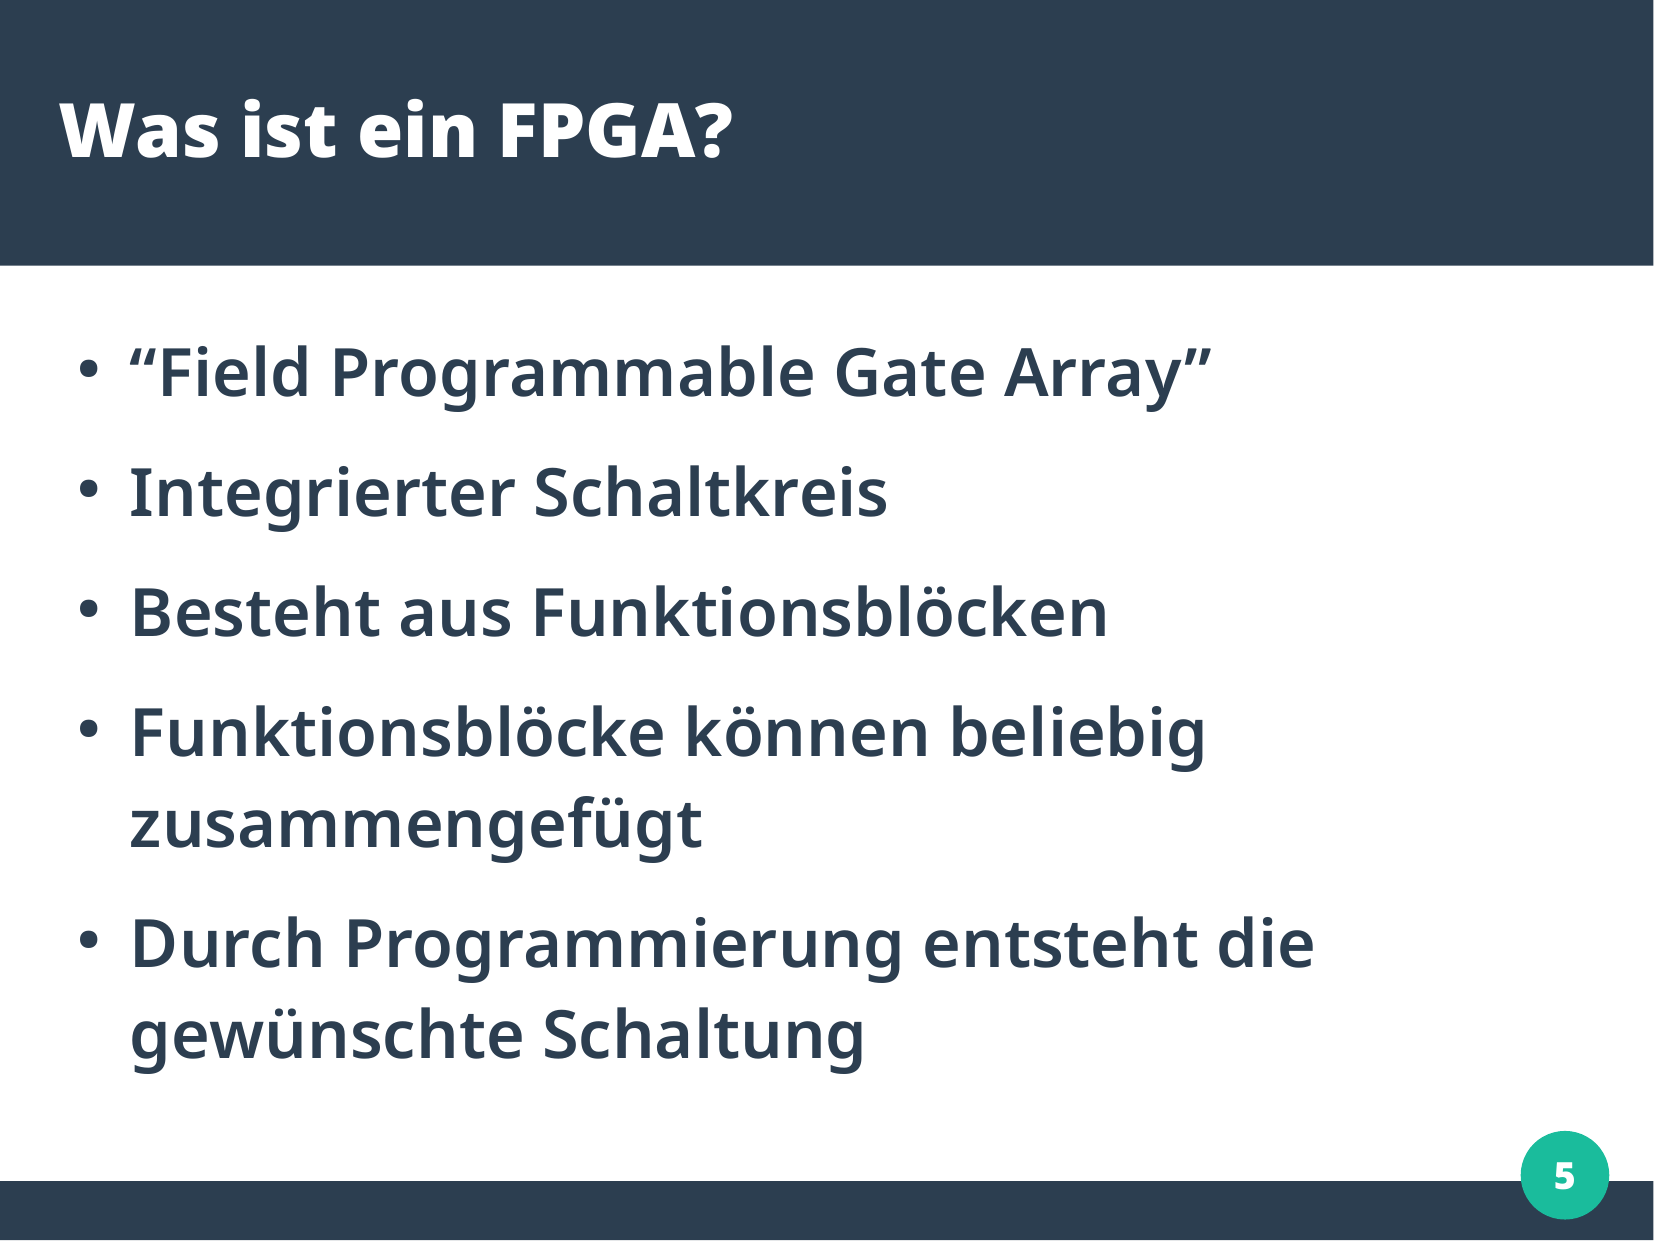

# Was ist ein FPGA?
“Field Programmable Gate Array”
Integrierter Schaltkreis
Besteht aus Funktionsblöcken
Funktionsblöcke können beliebig zusammengefügt
Durch Programmierung entsteht die gewünschte Schaltung
5